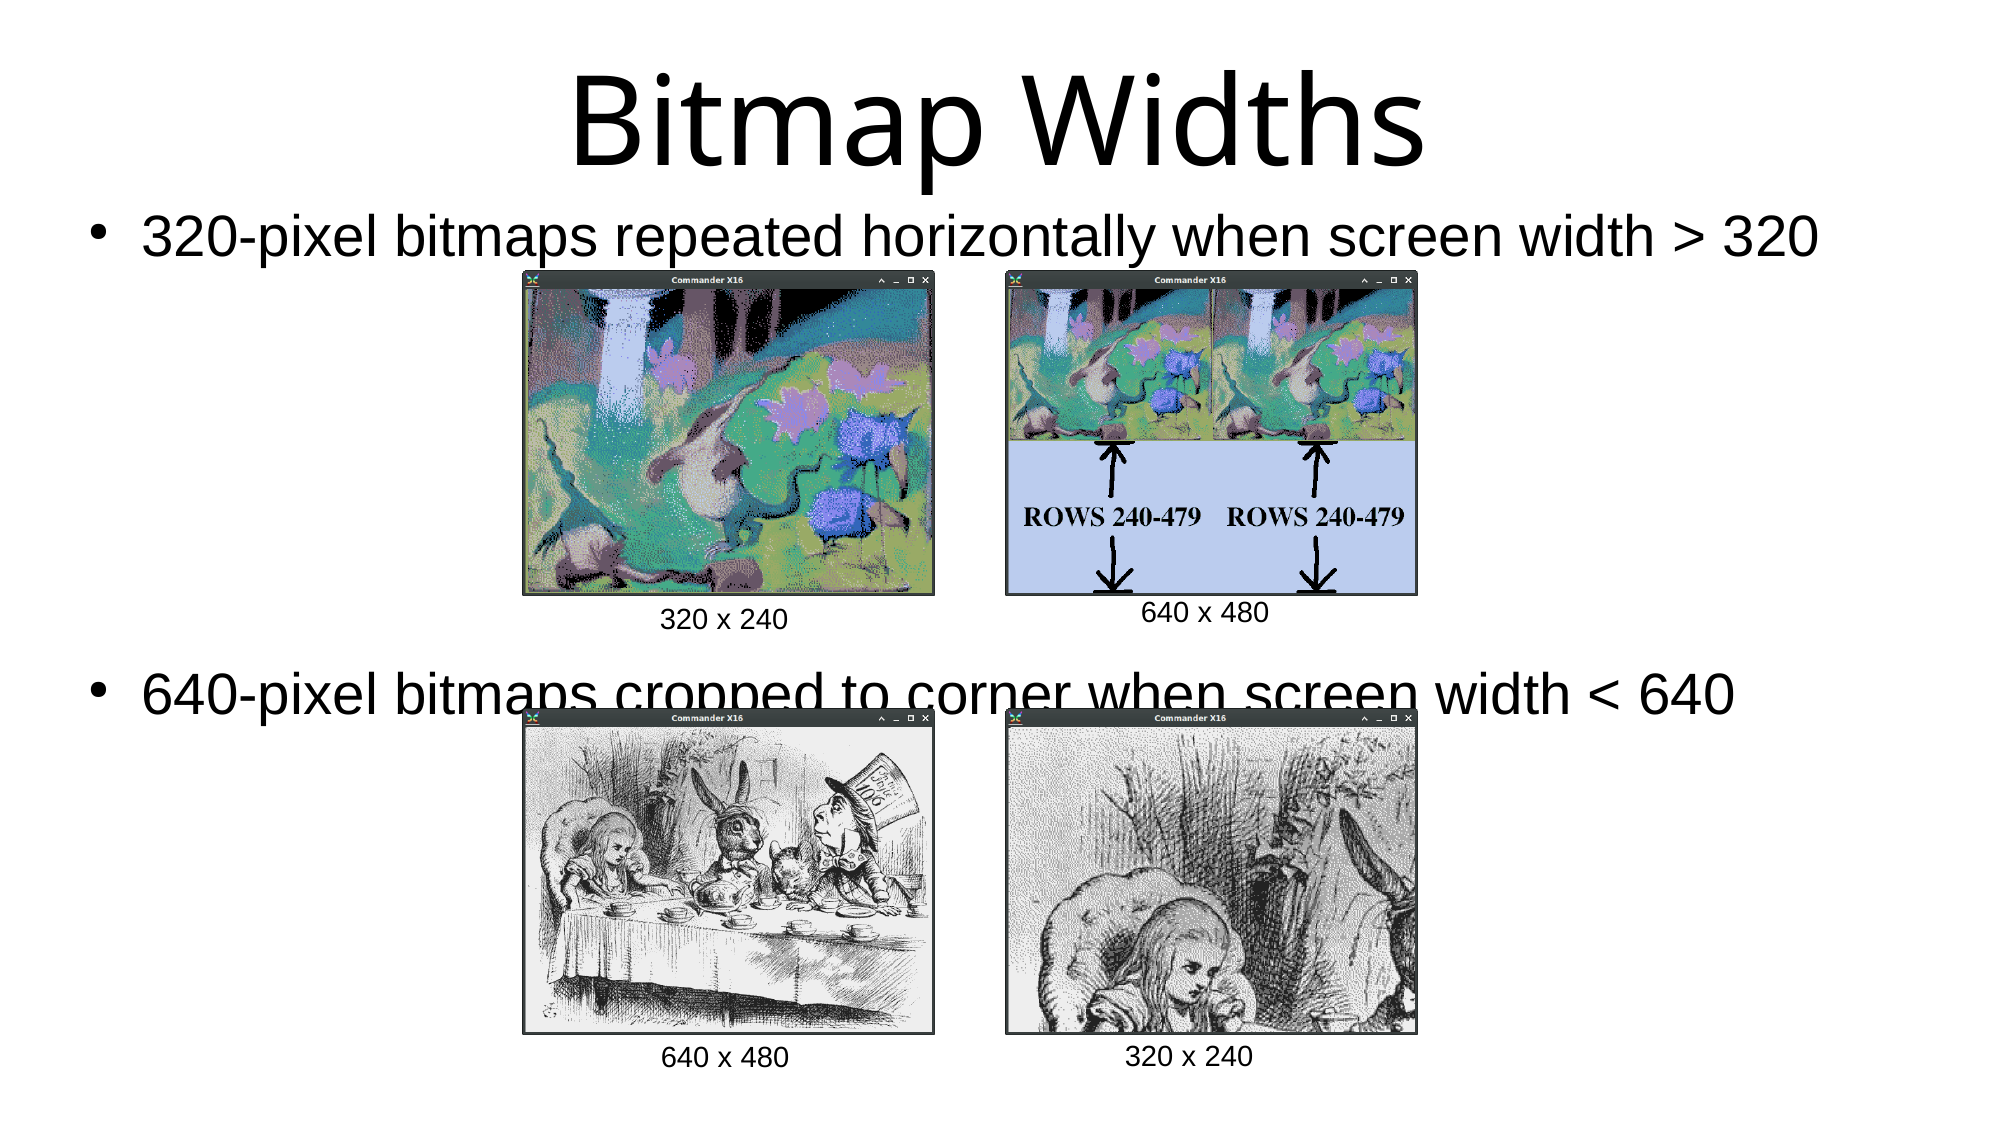

Bitmap Widths
# 320-pixel bitmaps repeated horizontally when screen width > 320
640-pixel bitmaps cropped to corner when screen width < 640
640 x 480
320 x 240
320 x 240
640 x 480